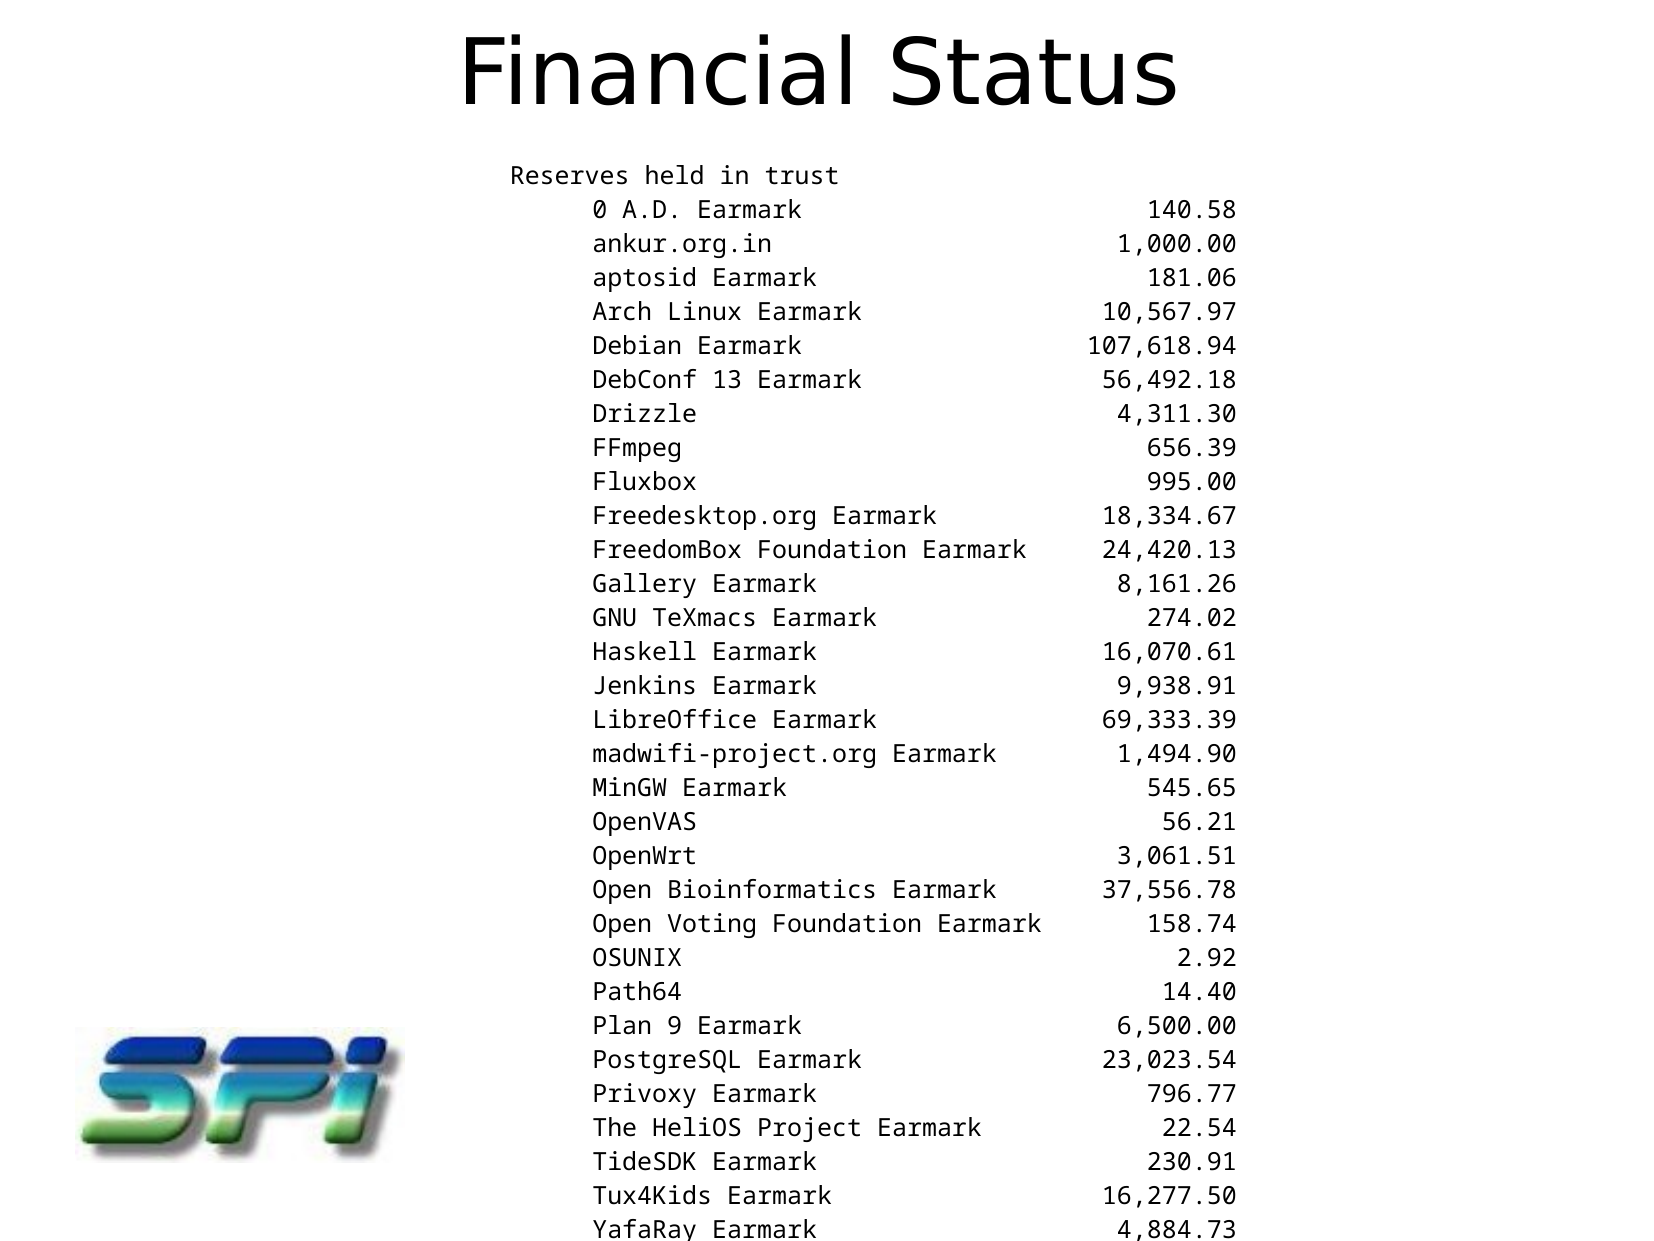

# Financial Status
 Reserves held in trust
 0 A.D. Earmark 140.58
 ankur.org.in 1,000.00
 aptosid Earmark 181.06
 Arch Linux Earmark 10,567.97
 Debian Earmark 107,618.94
 DebConf 13 Earmark 56,492.18
 Drizzle 4,311.30
 FFmpeg 656.39
 Fluxbox 995.00
 Freedesktop.org Earmark 18,334.67
 FreedomBox Foundation Earmark 24,420.13
 Gallery Earmark 8,161.26
 GNU TeXmacs Earmark 274.02
 Haskell Earmark 16,070.61
 Jenkins Earmark 9,938.91
 LibreOffice Earmark 69,333.39
 madwifi-project.org Earmark 1,494.90
 MinGW Earmark 545.65
 OpenVAS 56.21
 OpenWrt 3,061.51
 Open Bioinformatics Earmark 37,556.78
 Open Voting Foundation Earmark 158.74
 OSUNIX 2.92
 Path64 14.40
 Plan 9 Earmark 6,500.00
 PostgreSQL Earmark 23,023.54
 Privoxy Earmark 796.77
 The HeliOS Project Earmark 22.54
 TideSDK Earmark 230.91
 Tux4Kids Earmark 16,277.50
 YafaRay Earmark 4,884.73
 Total held in trust 423,123.51
 General reserves 56,565.51
 Total Equity 479,689.02